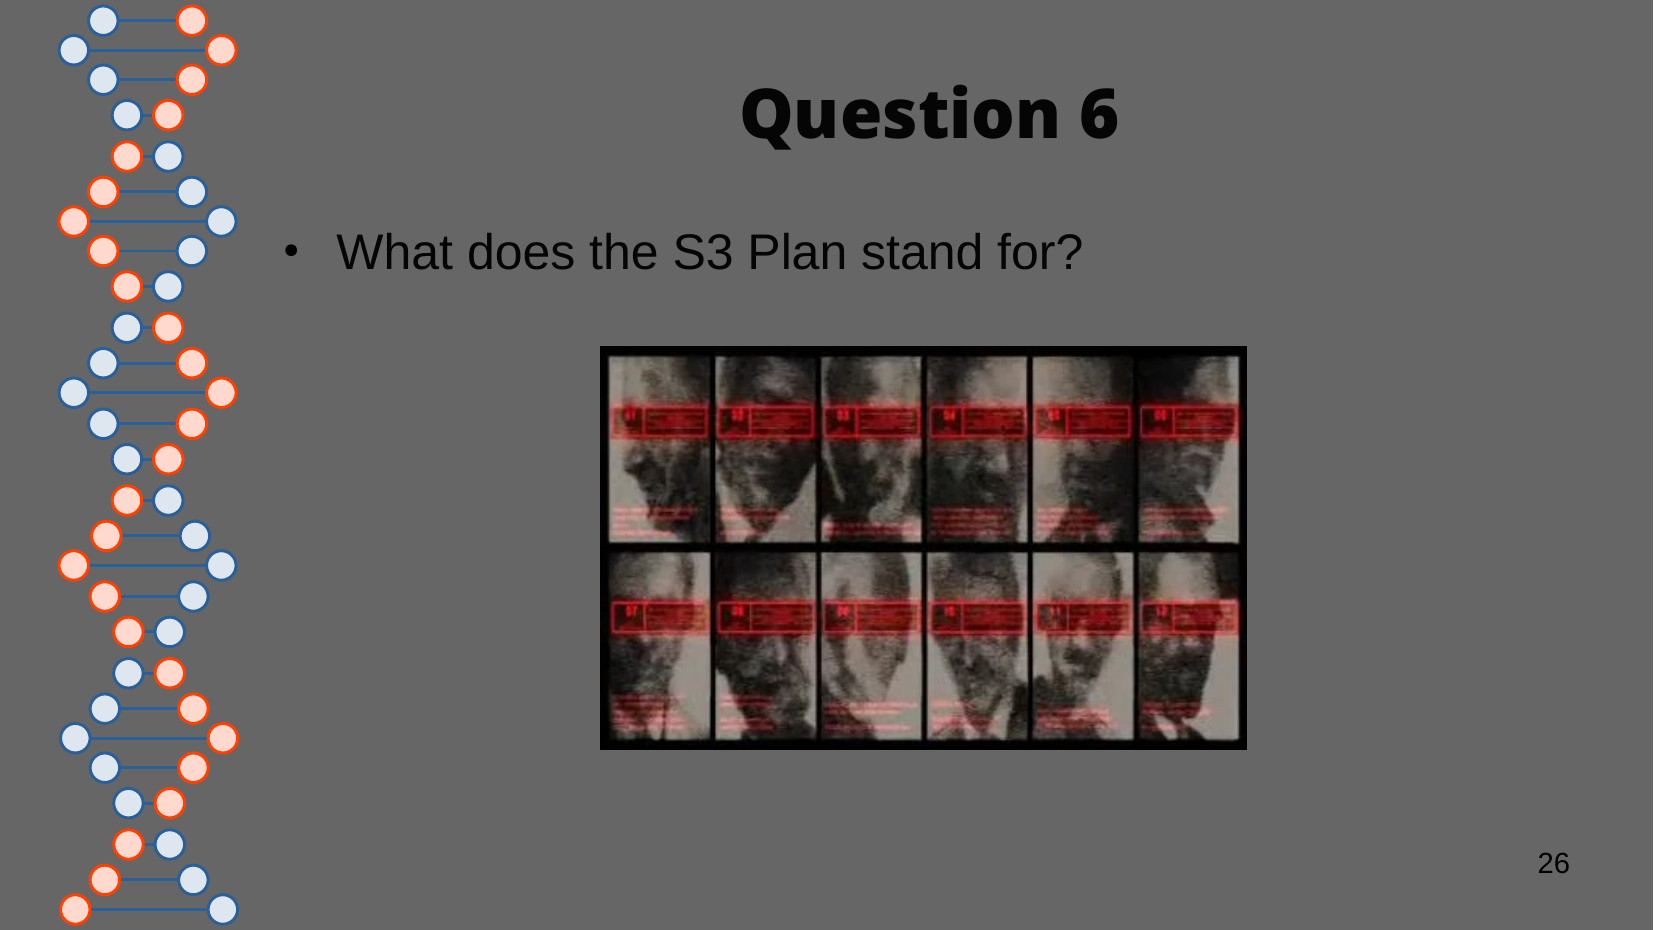

# Question 6
What does the S3 Plan stand for?
26